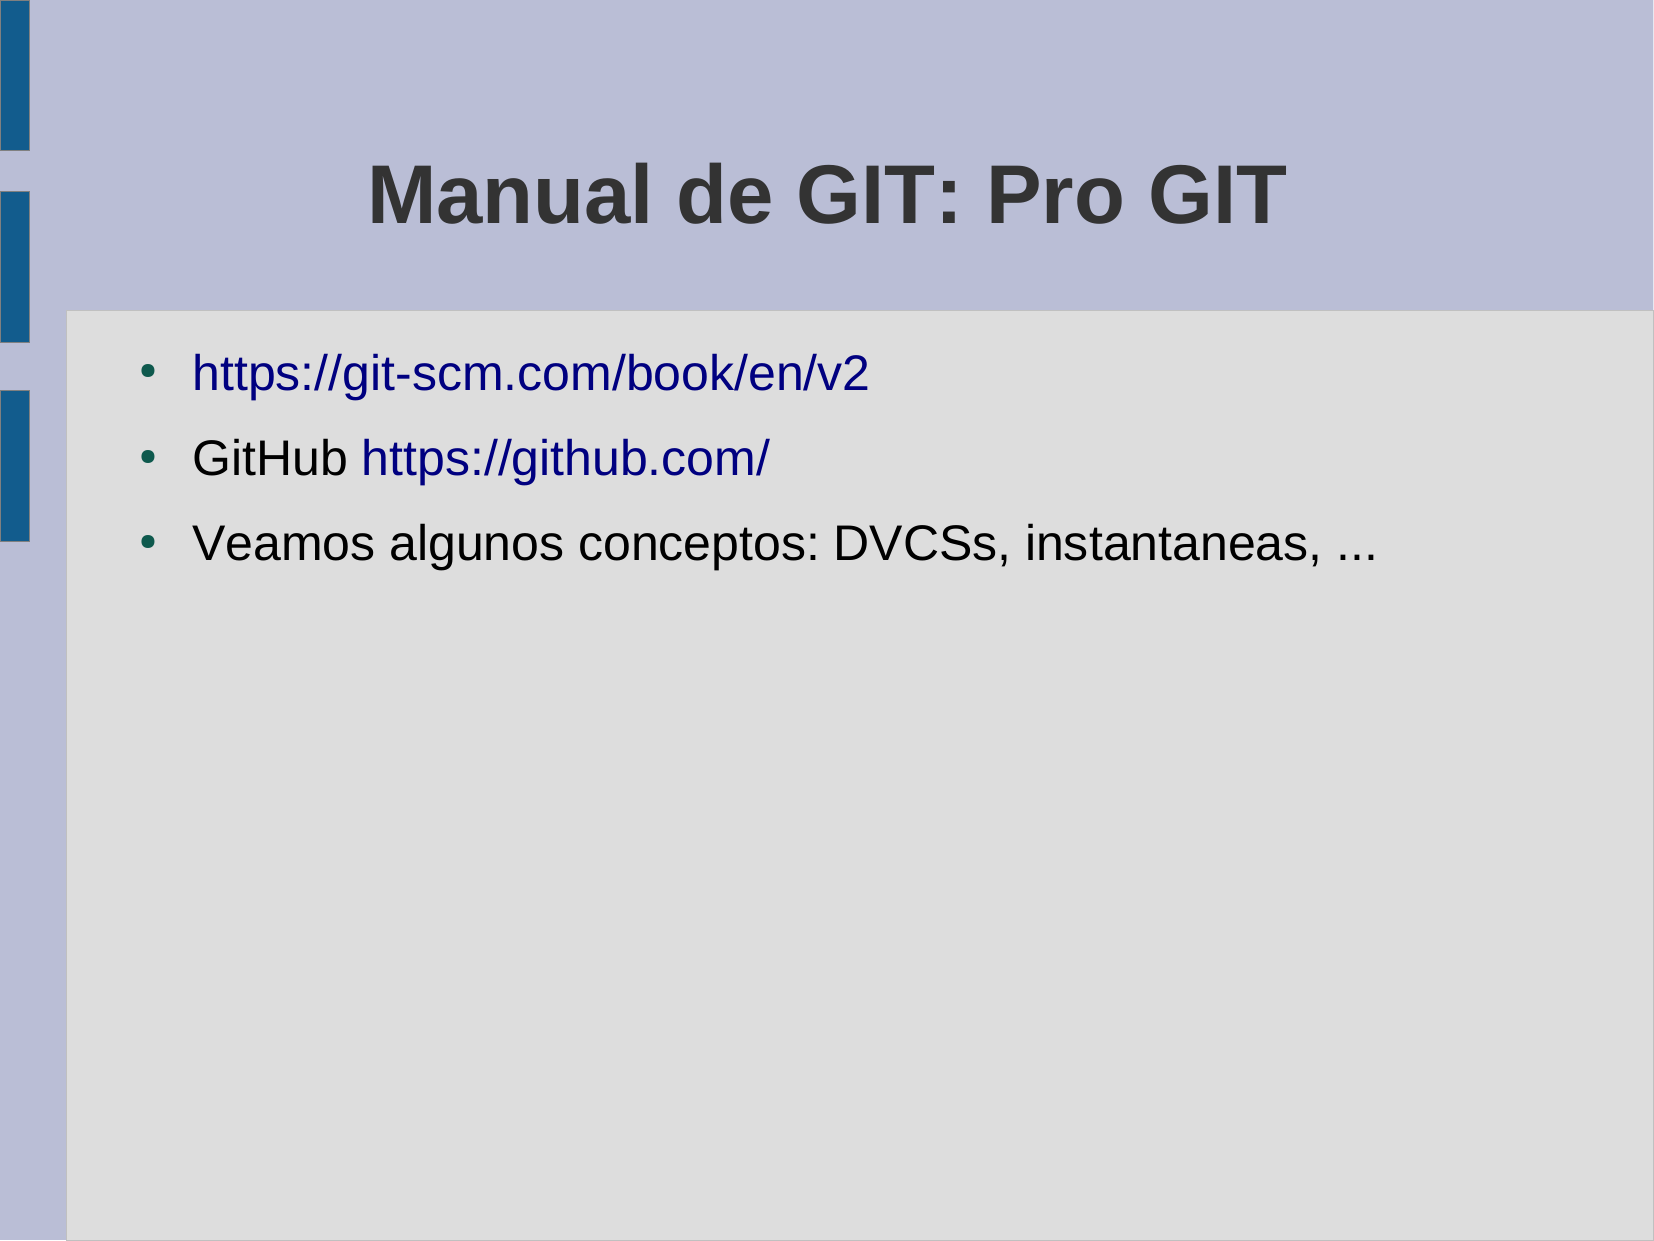

# Manual de GIT: Pro GIT
https://git-scm.com/book/en/v2
GitHub https://github.com/
Veamos algunos conceptos: DVCSs, instantaneas, ...